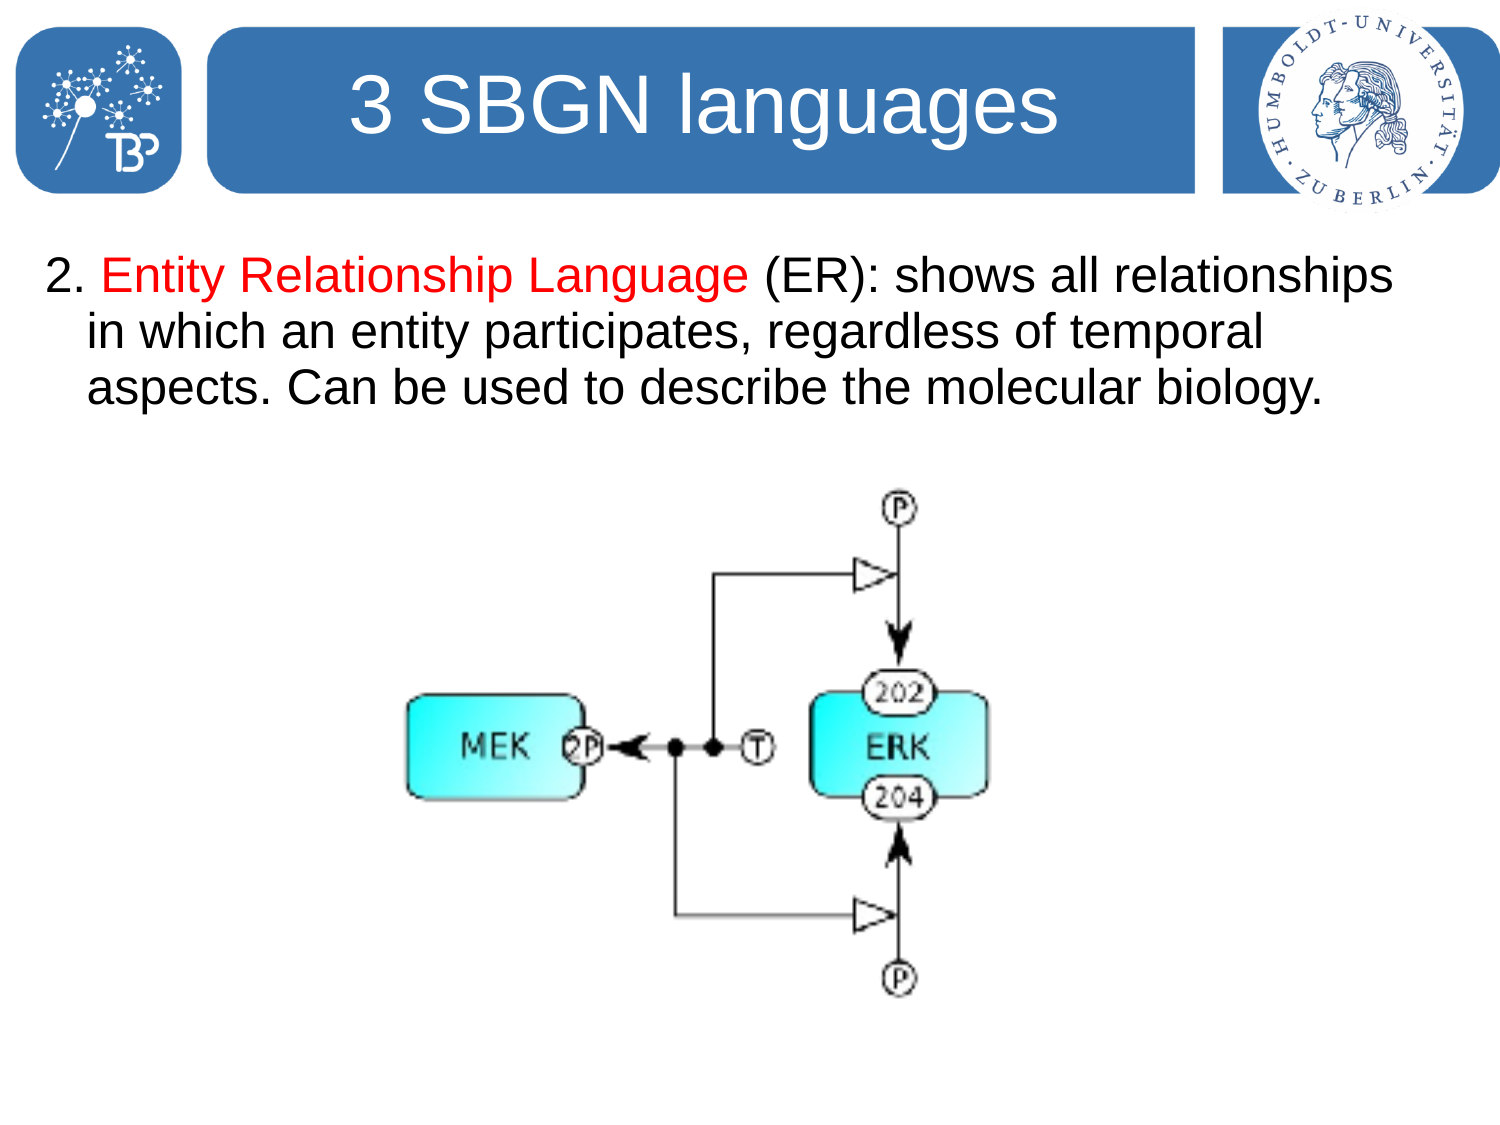

# 3 SBGN languages
2. Entity Relationship Language (ER): shows all relationships
 in which an entity participates, regardless of temporal
 aspects. Can be used to describe the molecular biology.